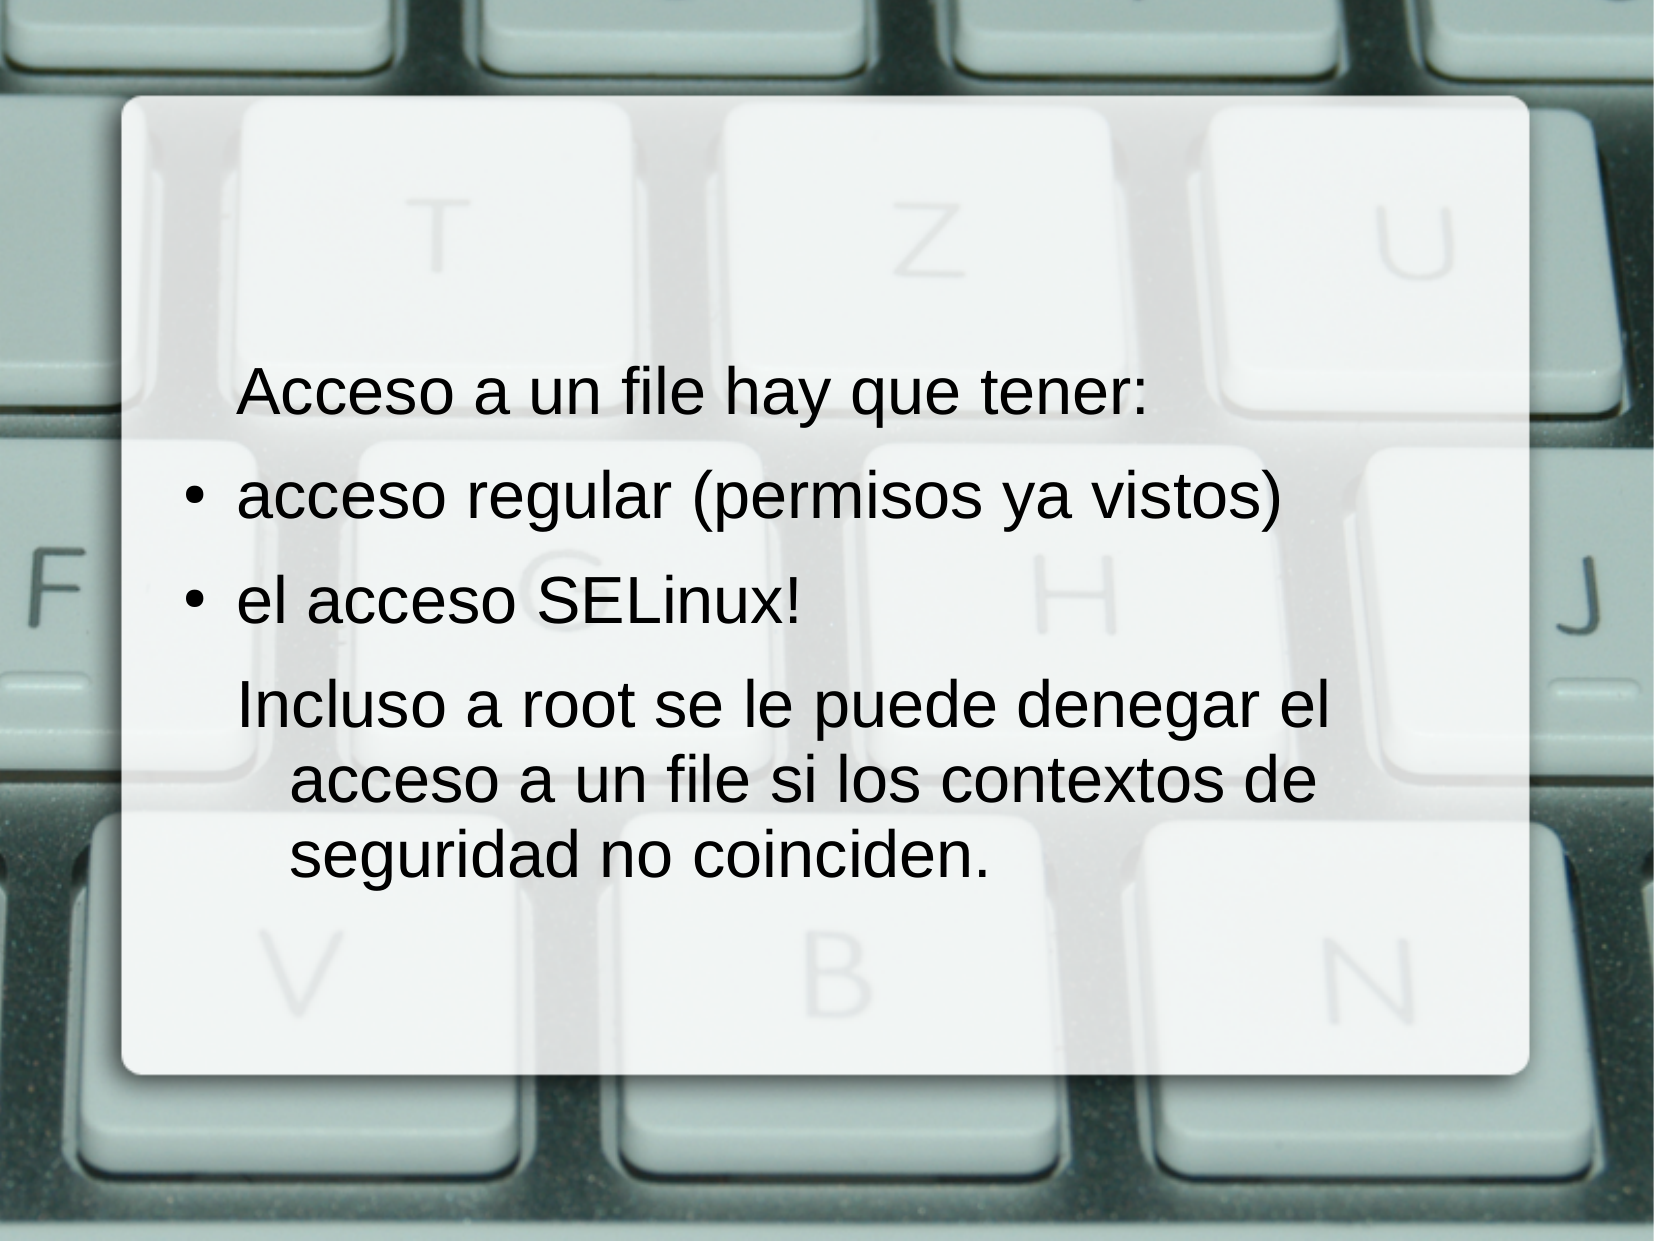

#
Acceso a un file hay que tener:
acceso regular (permisos ya vistos)
el acceso SELinux!
Incluso a root se le puede denegar el acceso a un file si los contextos de seguridad no coinciden.